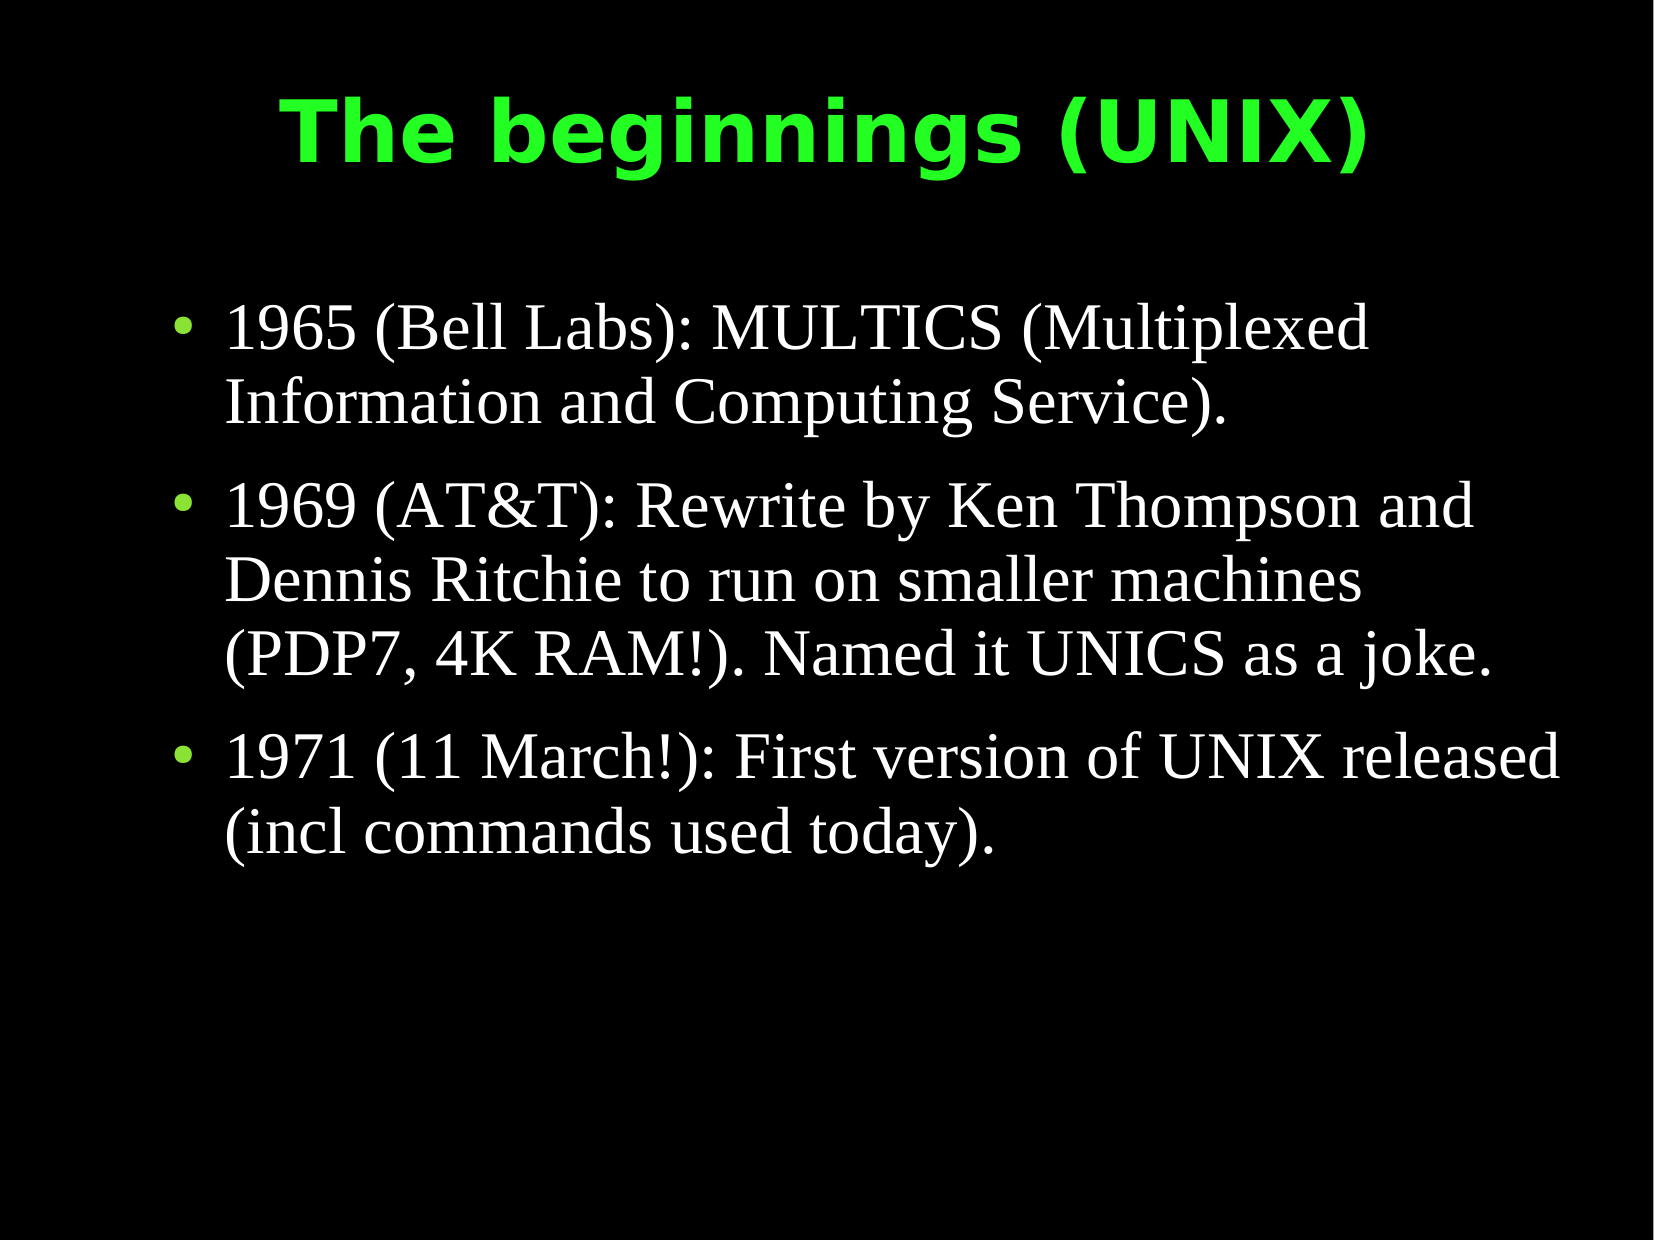

# The beginnings (UNIX)
1965 (Bell Labs): MULTICS (Multiplexed Information and Computing Service).
1969 (AT&T): Rewrite by Ken Thompson and Dennis Ritchie to run on smaller machines (PDP7, 4K RAM!). Named it UNICS as a joke.
1971 (11 March!): First version of UNIX released (incl commands used today).